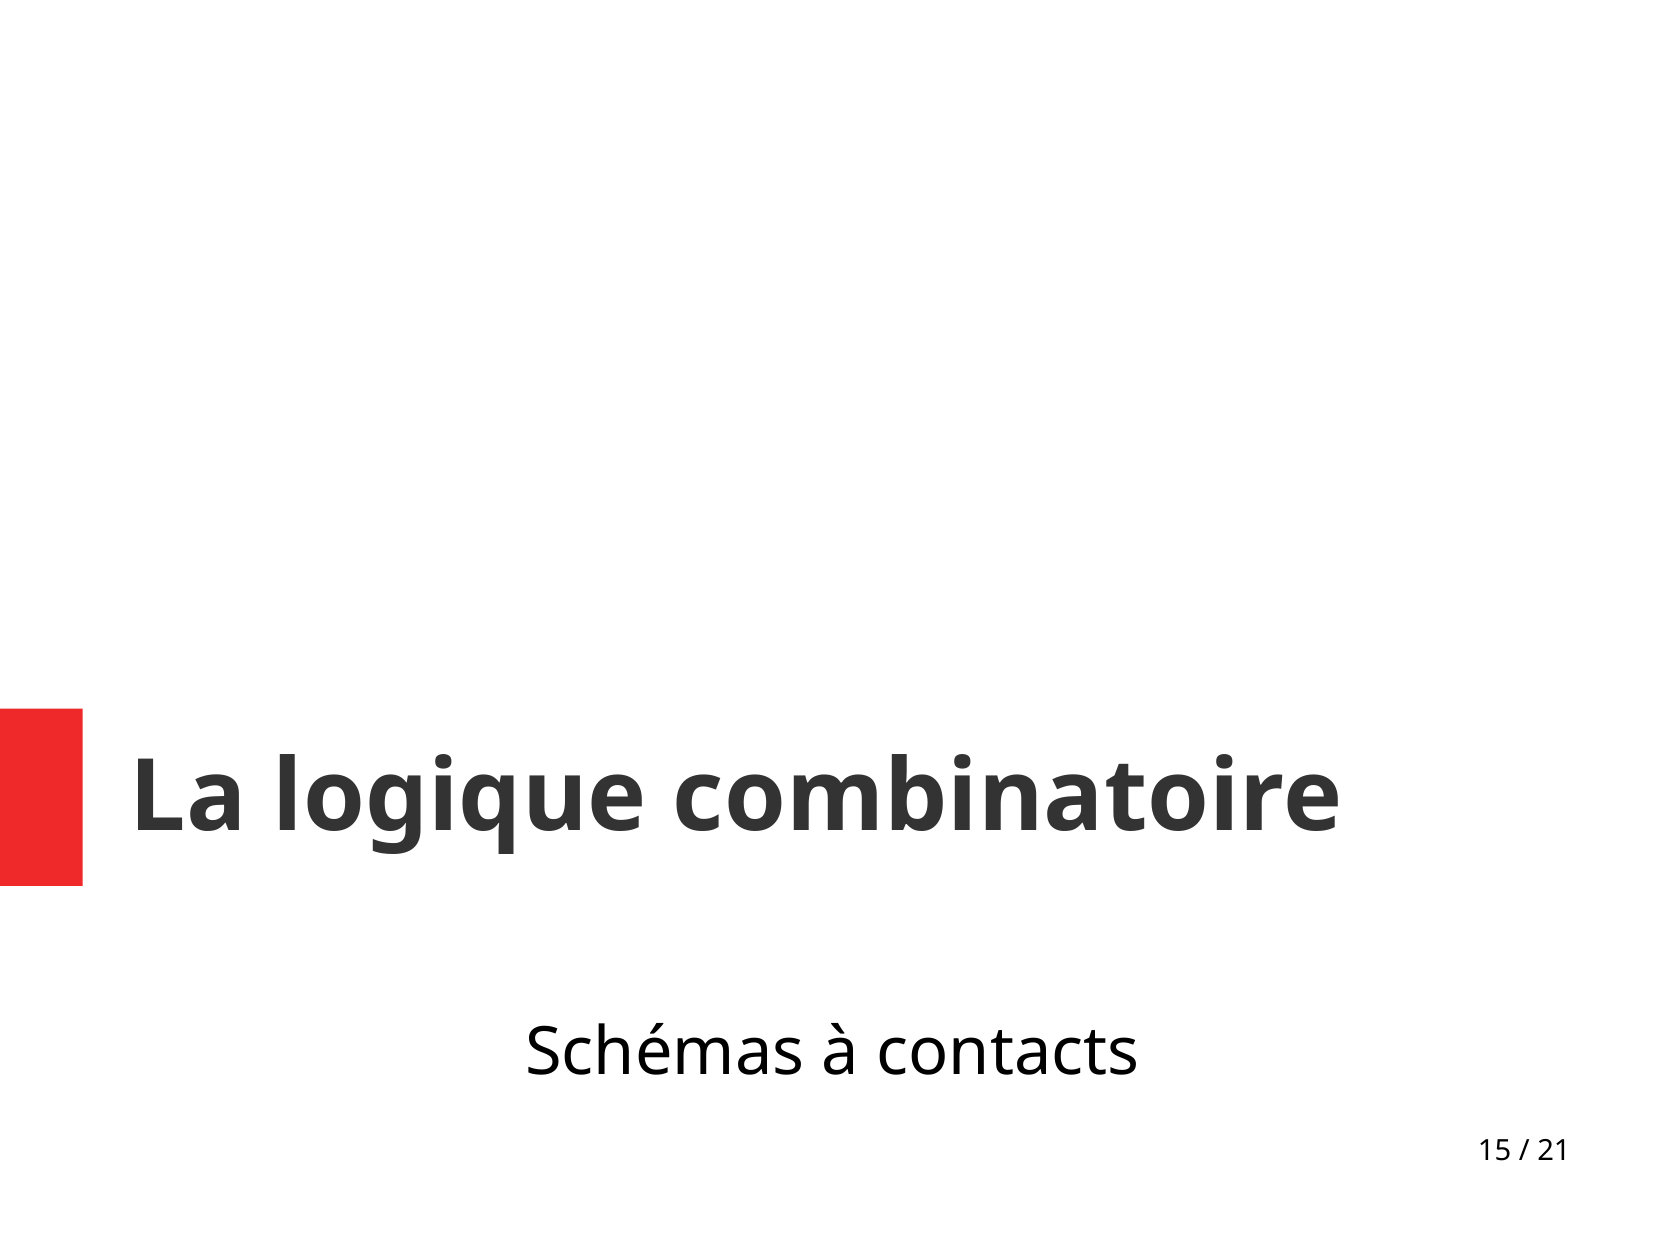

# La logique combinatoire
Schémas à contacts
15